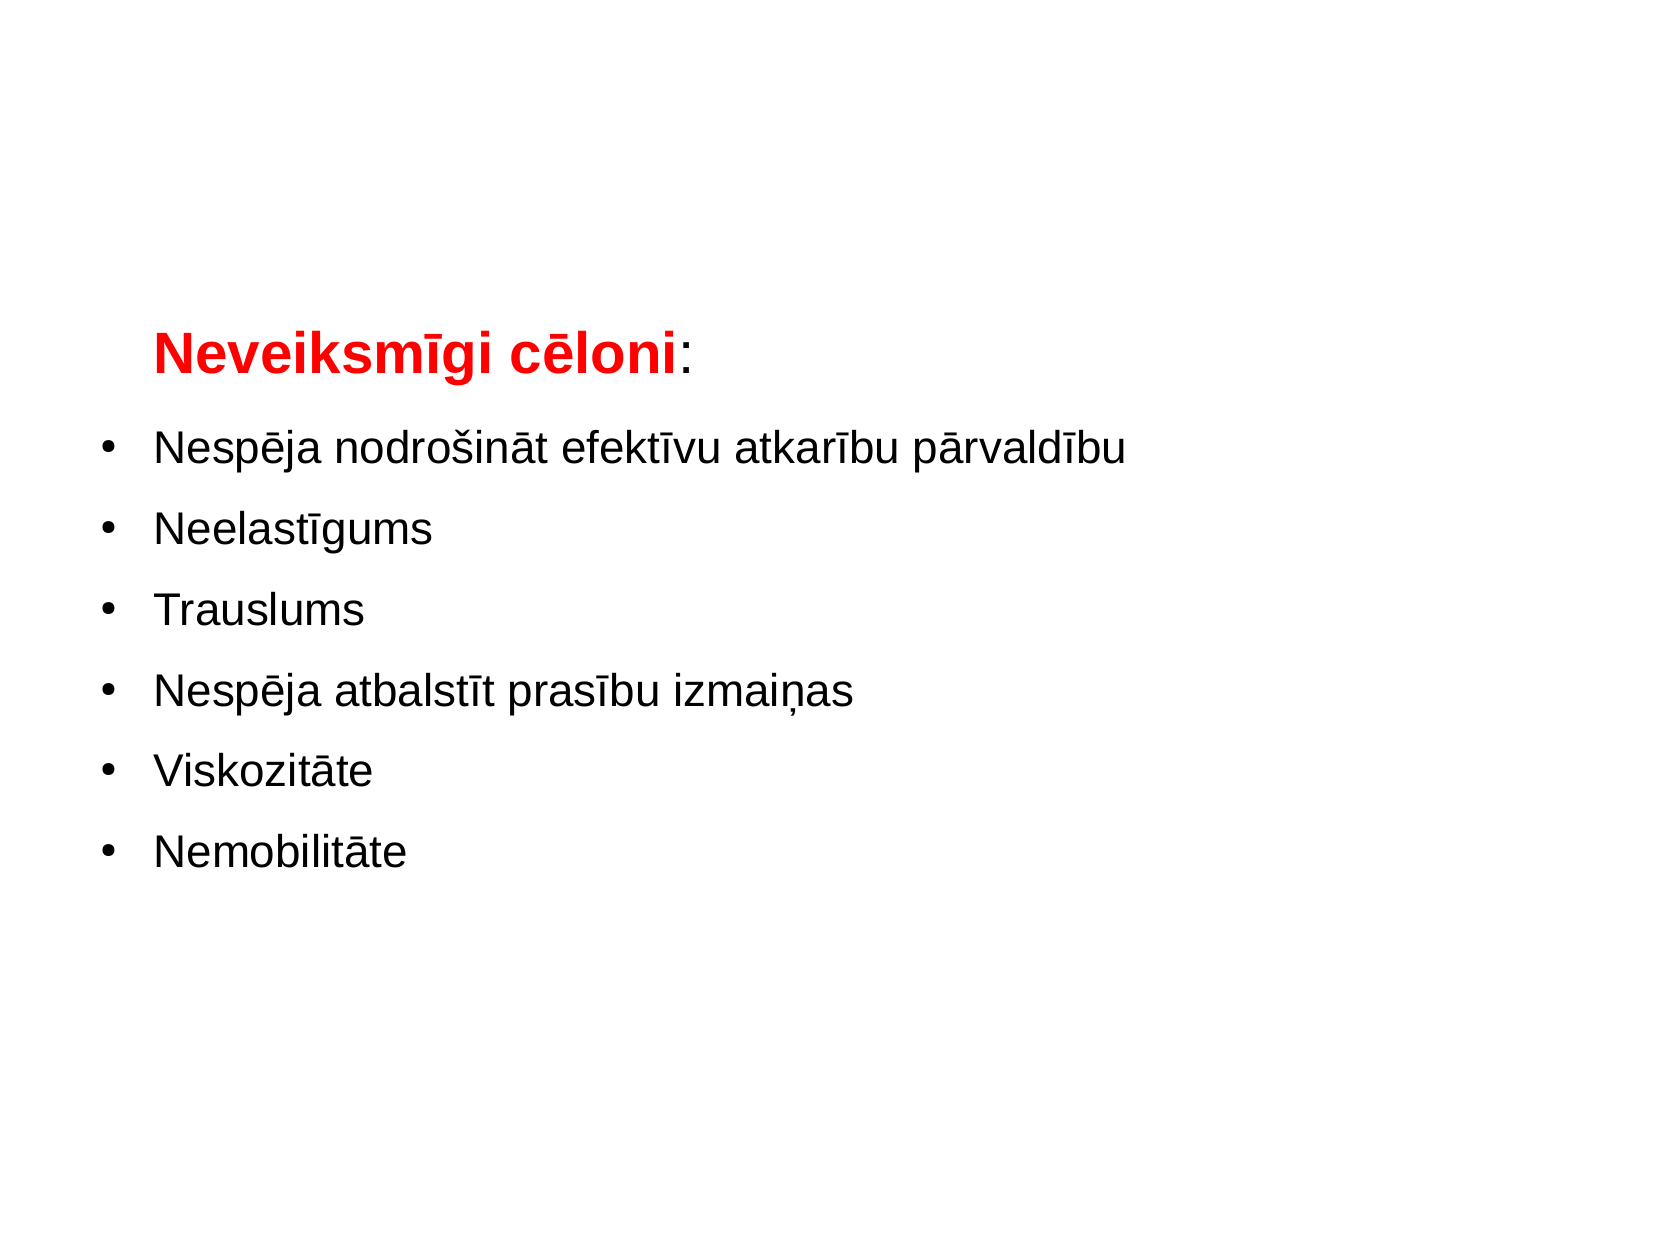

#
Neveiksmīgi cēloni:
Nespēja nodrošināt efektīvu atkarību pārvaldību
Neelastīgums
Trauslums
Nespēja atbalstīt prasību izmaiņas
Viskozitāte
Nemobilitāte